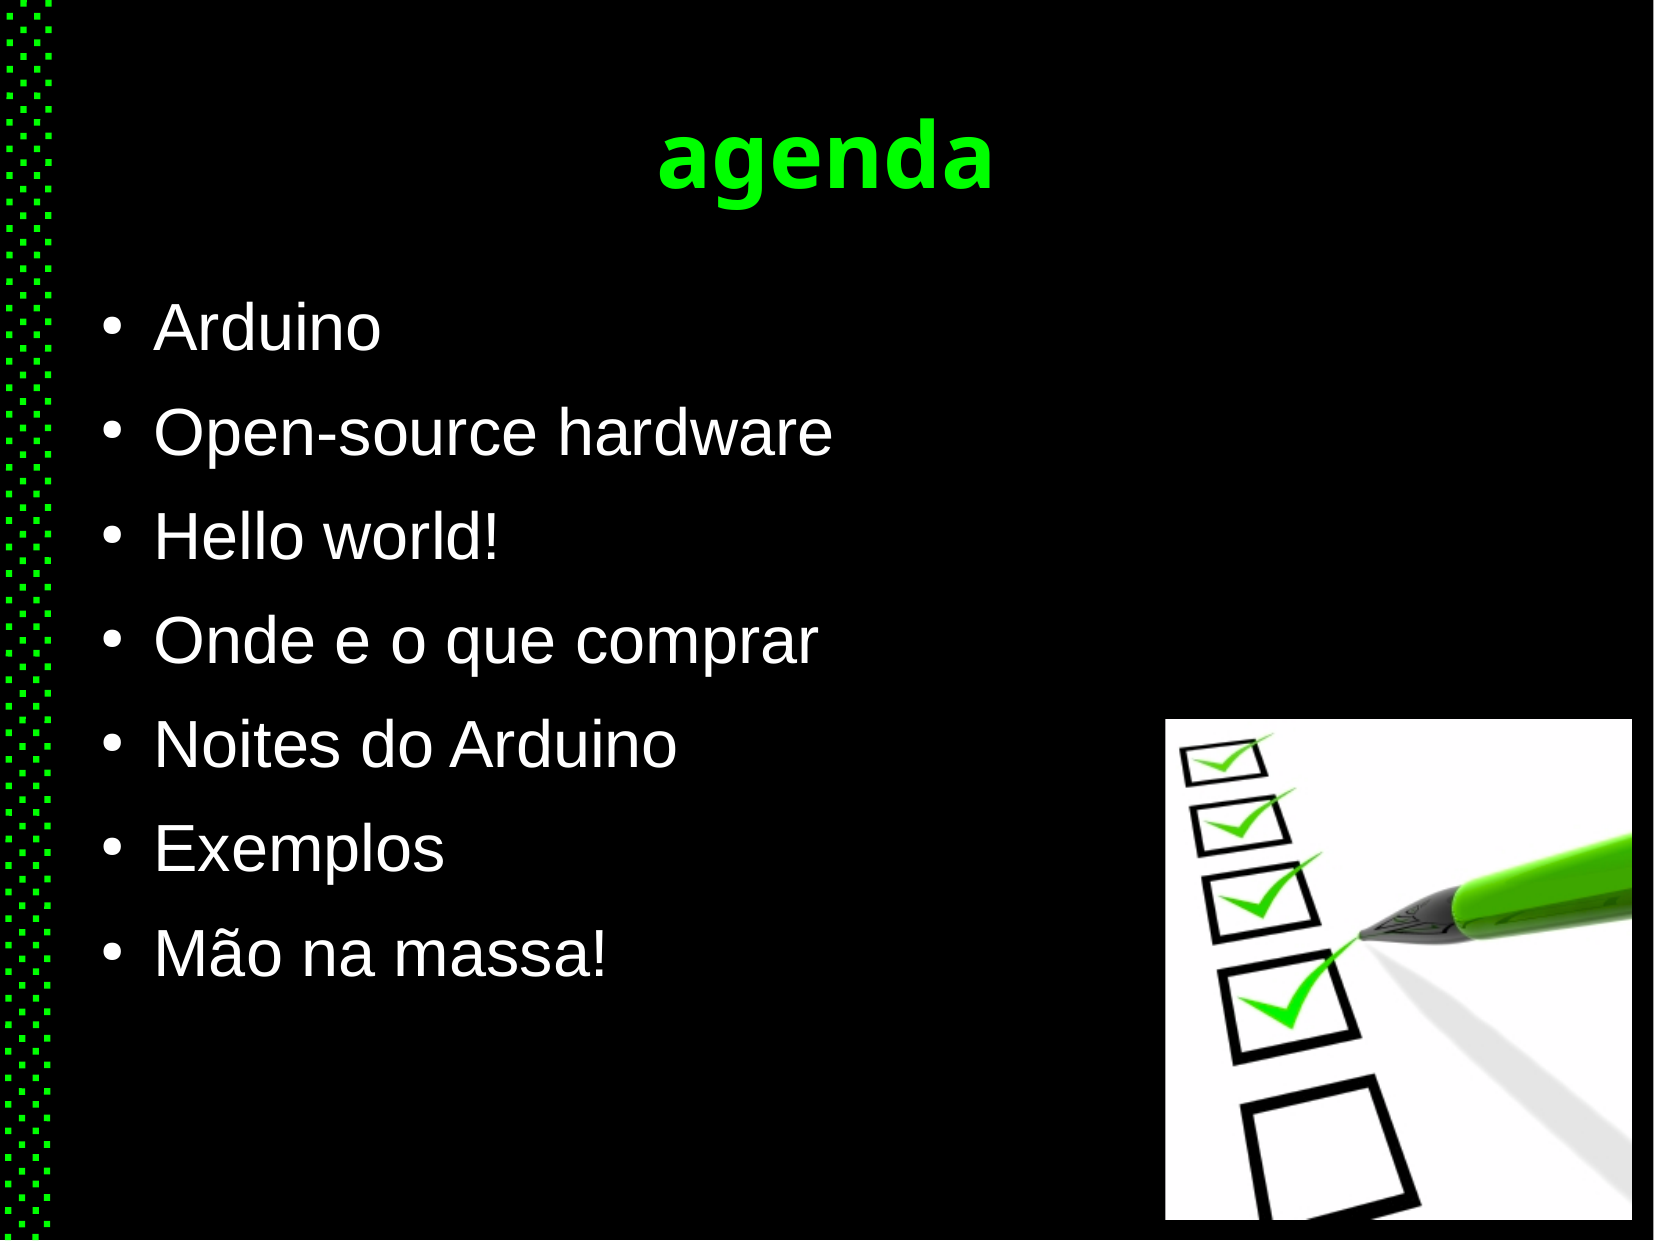

# agenda
Arduino
Open-source hardware
Hello world!
Onde e o que comprar
Noites do Arduino
Exemplos
Mão na massa!